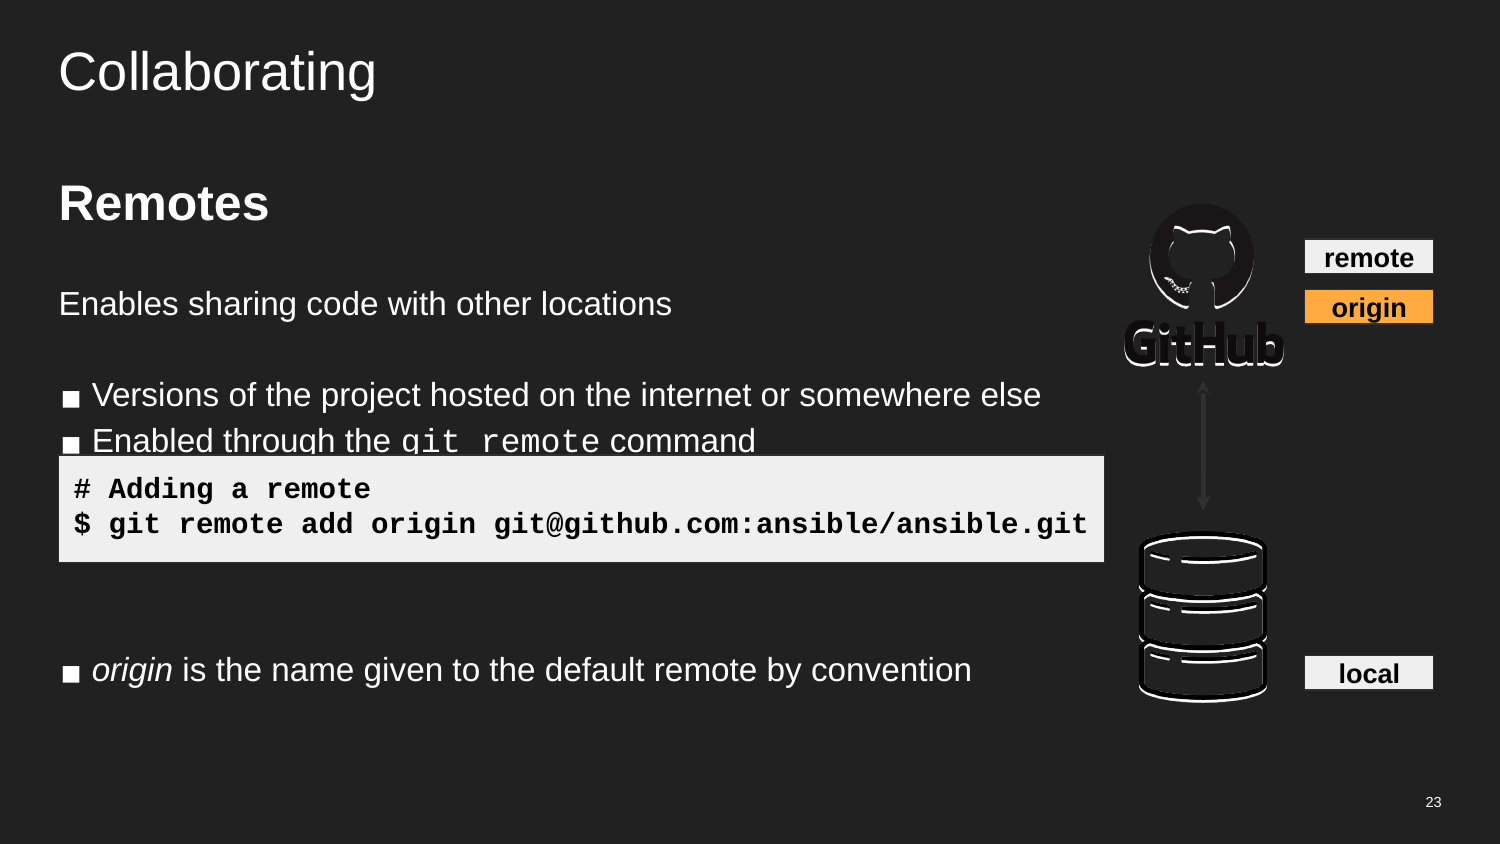

Collaborating
# Remotes
Enables sharing code with other locations
Versions of the project hosted on the internet or somewhere else
Enabled through the git remote command
origin is the name given to the default remote by convention
remote
origin
# Adding a remote
$ git remote add origin git@github.com:ansible/ansible.git
local